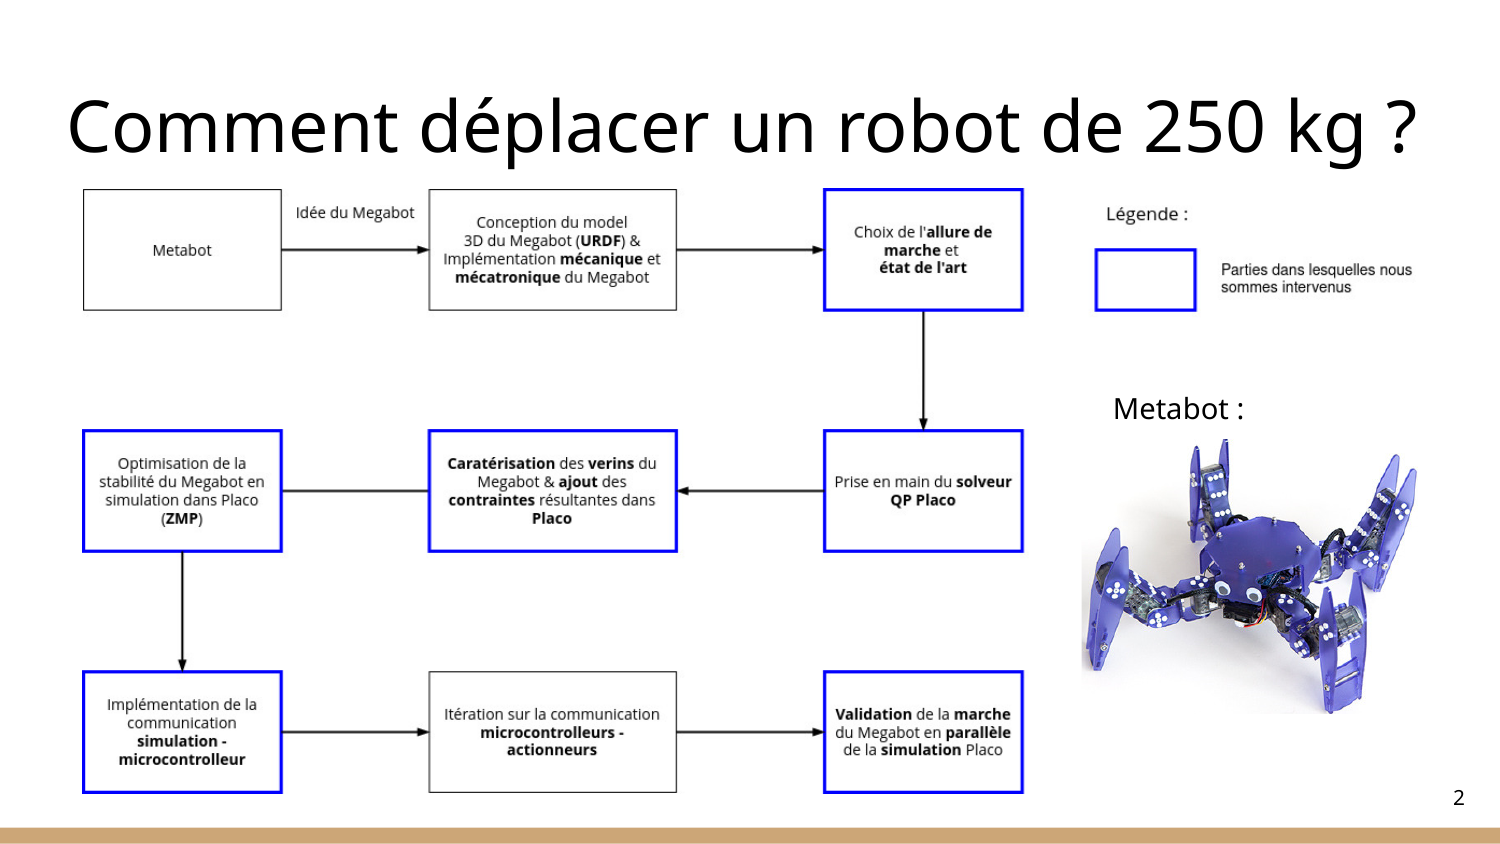

# Comment déplacer un robot de 250 kg ?
Metabot :